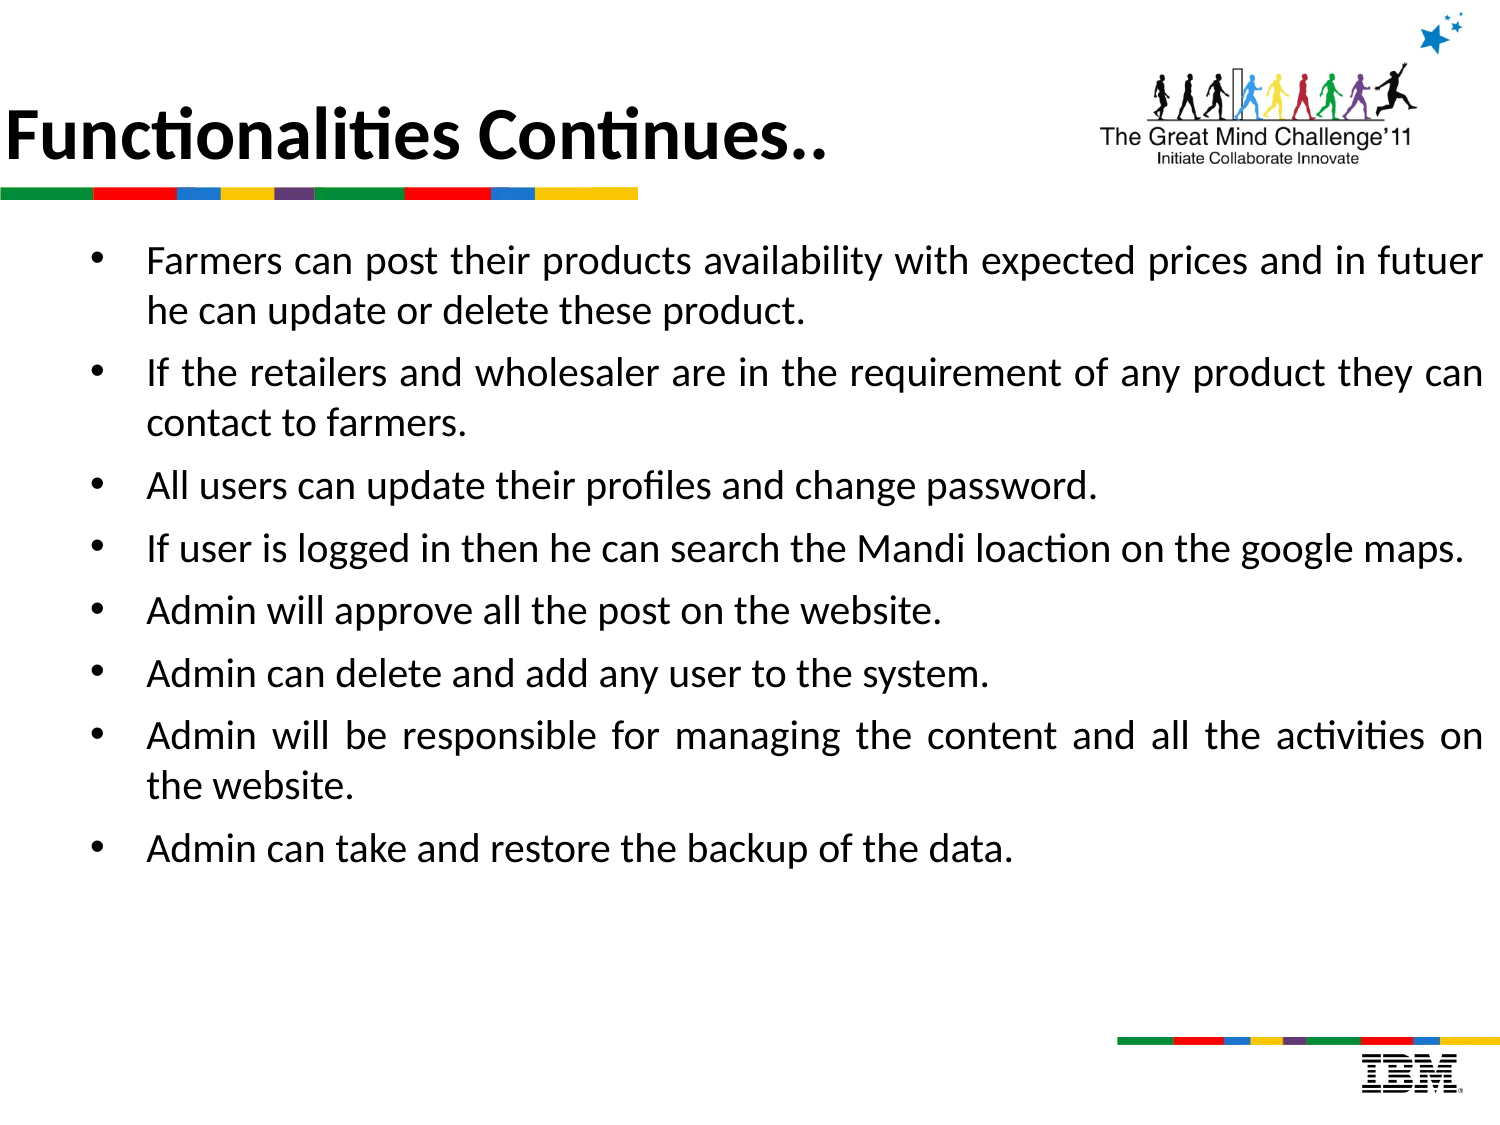

# Functionalities Continues..
Farmers can post their products availability with expected prices and in futuer he can update or delete these product.
If the retailers and wholesaler are in the requirement of any product they can contact to farmers.
All users can update their profiles and change password.
If user is logged in then he can search the Mandi loaction on the google maps.
Admin will approve all the post on the website.
Admin can delete and add any user to the system.
Admin will be responsible for managing the content and all the activities on the website.
Admin can take and restore the backup of the data.